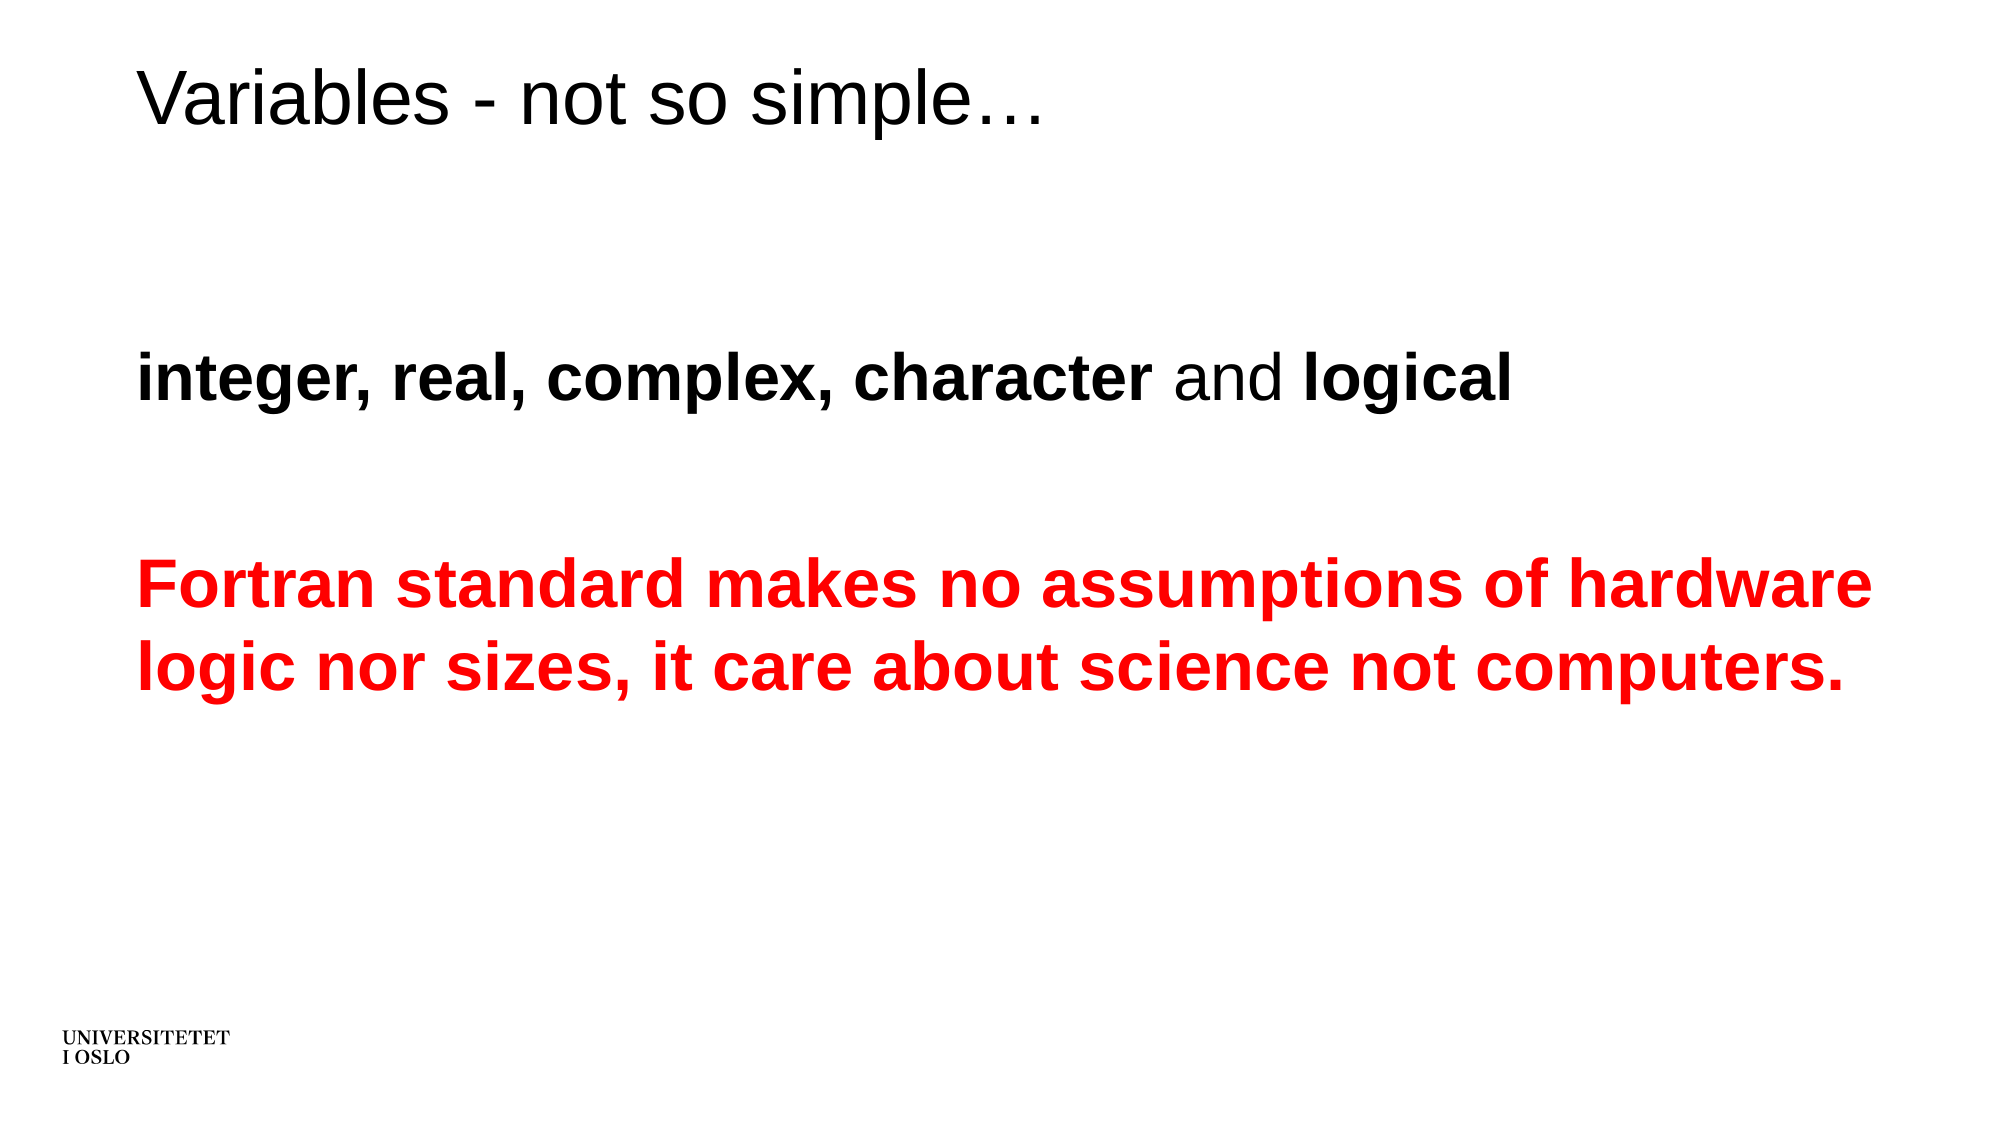

# Variables - not so simple…
integer, real, complex, character and logical
Fortran standard makes no assumptions of hardware logic nor sizes, it care about science not computers.